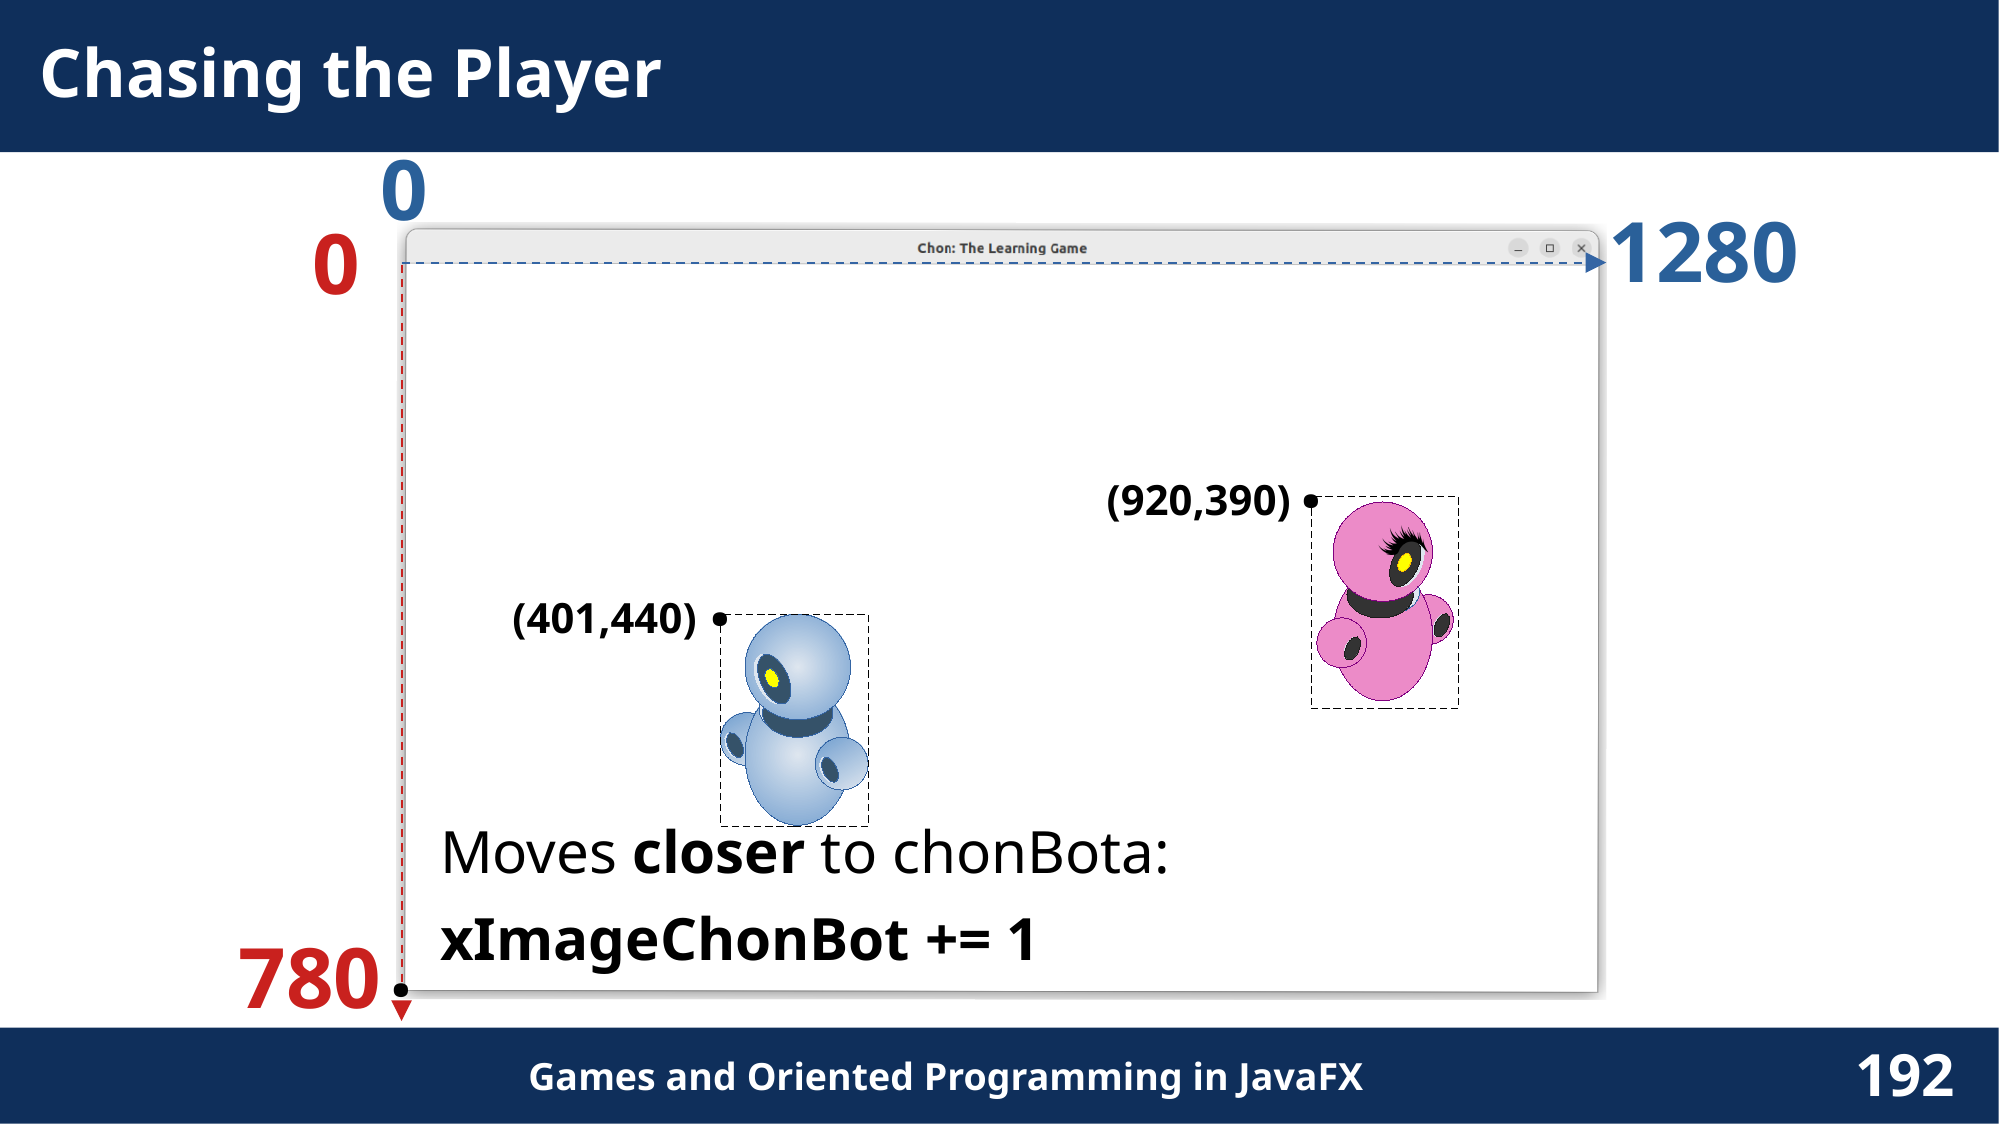

Chasing the Player
0
1280
0
.
(920,390)
.
 (401,440)
Moves closer to chonBota:
xImageChonBot += 1
.
780